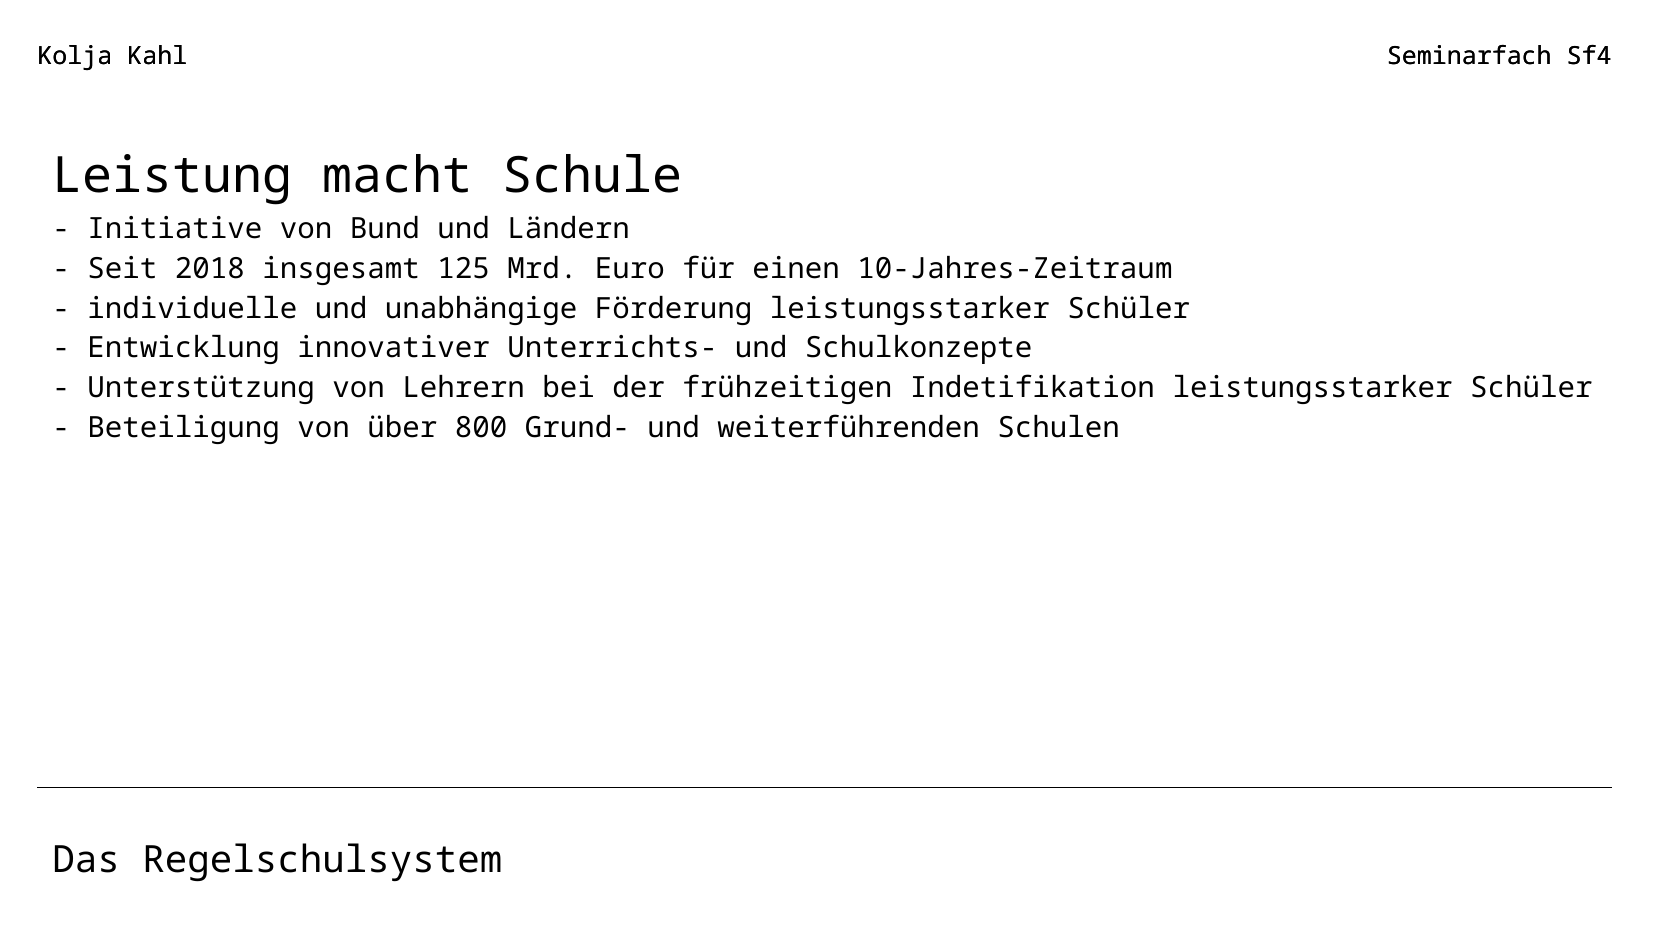

Kolja Kahl
Seminarfach Sf4
Kolja Kahl
Seminarfach Sf4
Leistung macht Schule
- Initiative von Bund und Ländern
- Seit 2018 insgesamt 125 Mrd. Euro für einen 10-Jahres-Zeitraum
- individuelle und unabhängige Förderung leistungsstarker Schüler
- Entwicklung innovativer Unterrichts- und Schulkonzepte
- Unterstützung von Lehrern bei der frühzeitigen Indetifikation leistungsstarker Schüler
- Beteiligung von über 800 Grund- und weiterführenden Schulen
Das Regelschulsystem